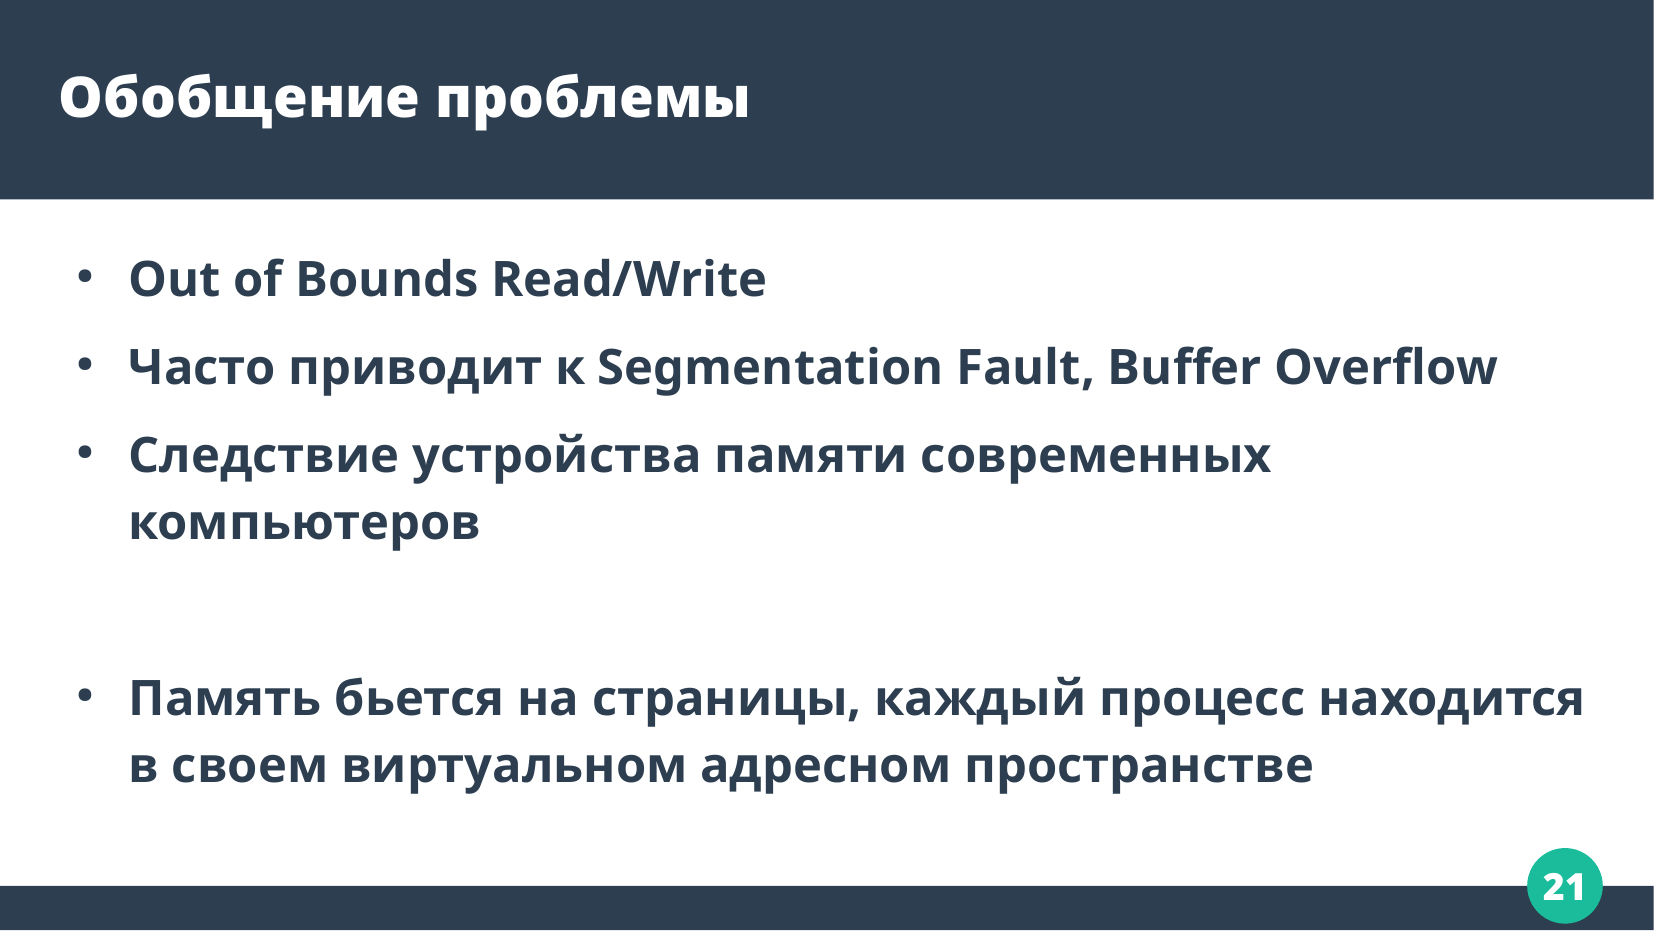

# Обобщение проблемы
Out of Bounds Read/Write
Часто приводит к Segmentation Fault, Buffer Overflow
Следствие устройства памяти современных компьютеров
Память бьется на страницы, каждый процесс находится в своем виртуальном адресном пространстве